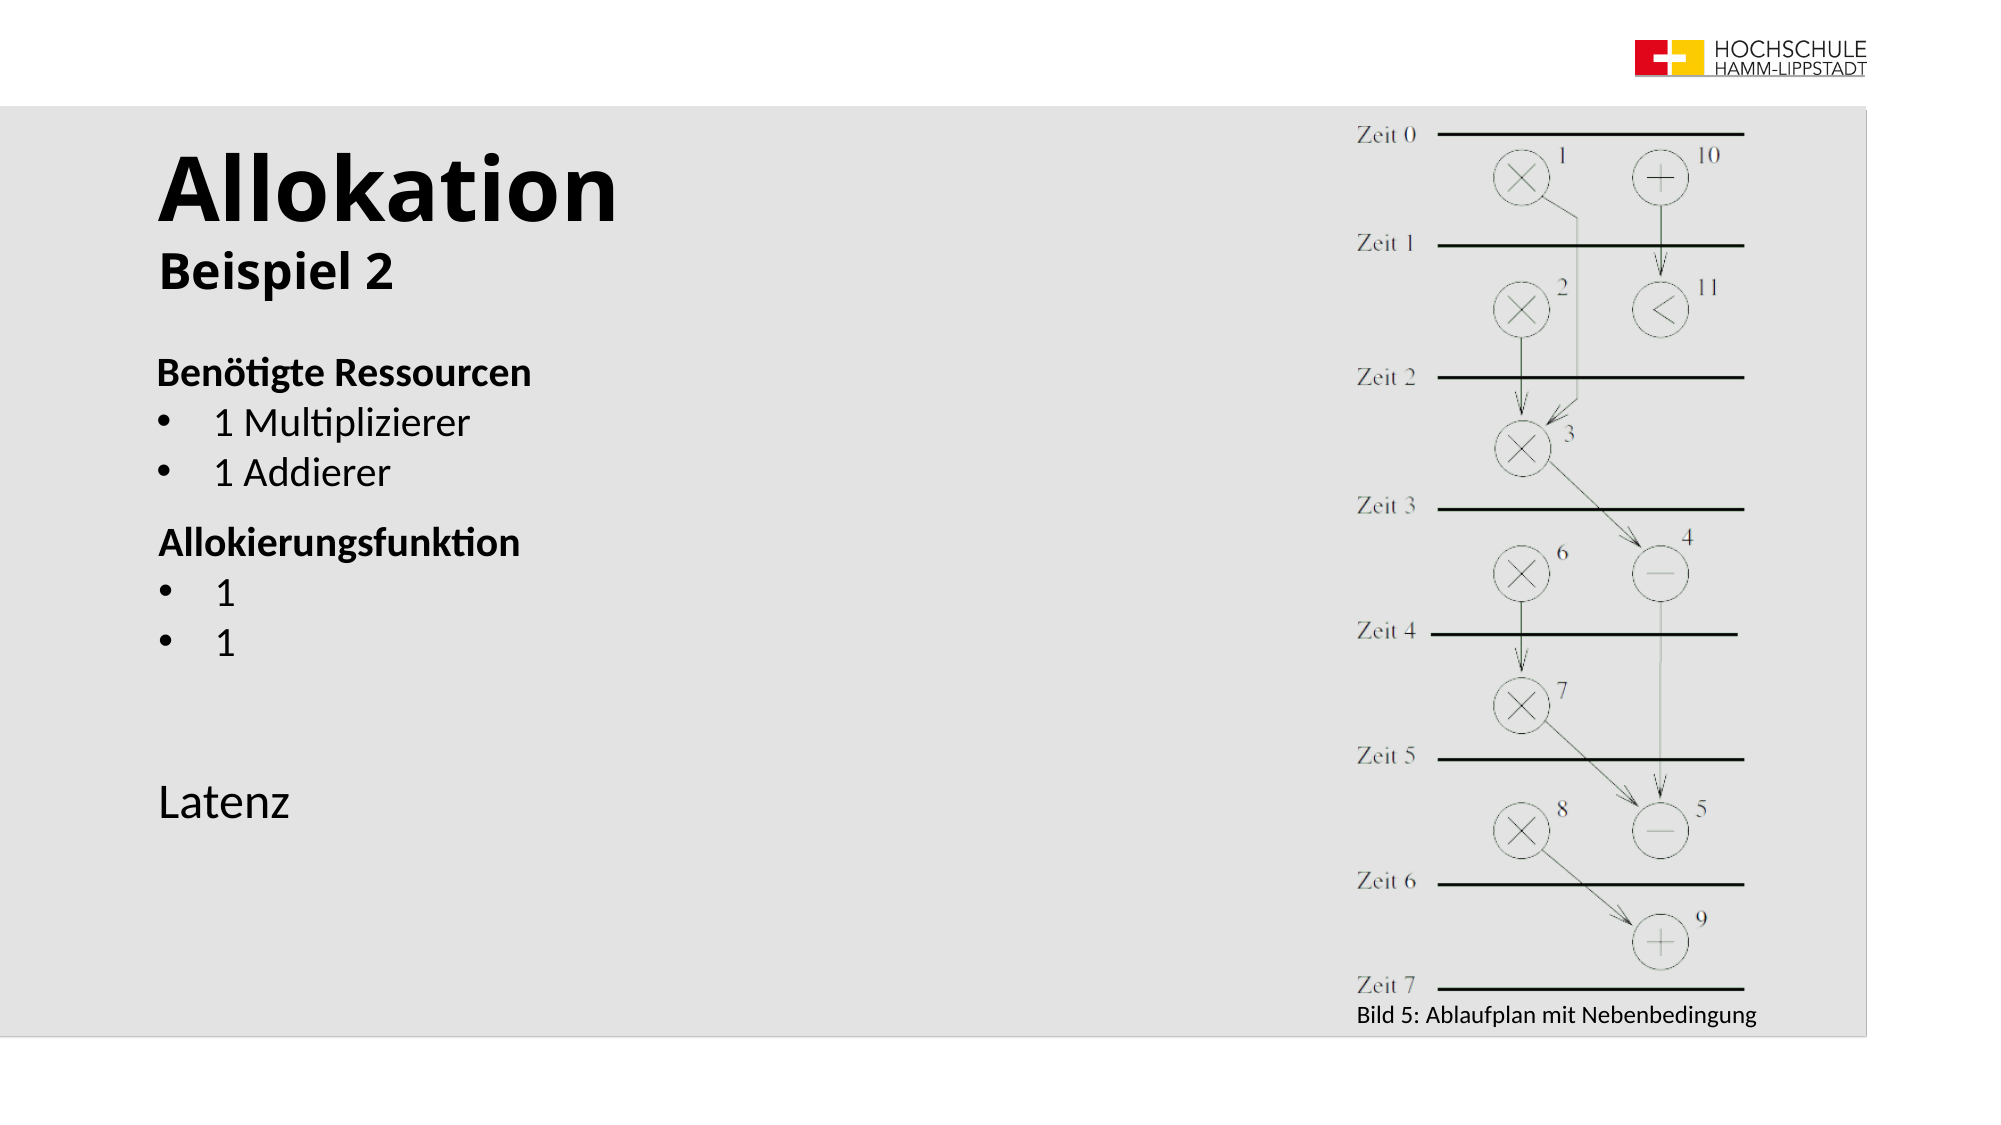

Allokation
Beispiel 2
Benötigte Ressourcen
1 Multiplizierer
1 Addierer
Allokierungsfunktion
1
1
Latenz
Bild 5: Ablaufplan mit Nebenbedingung